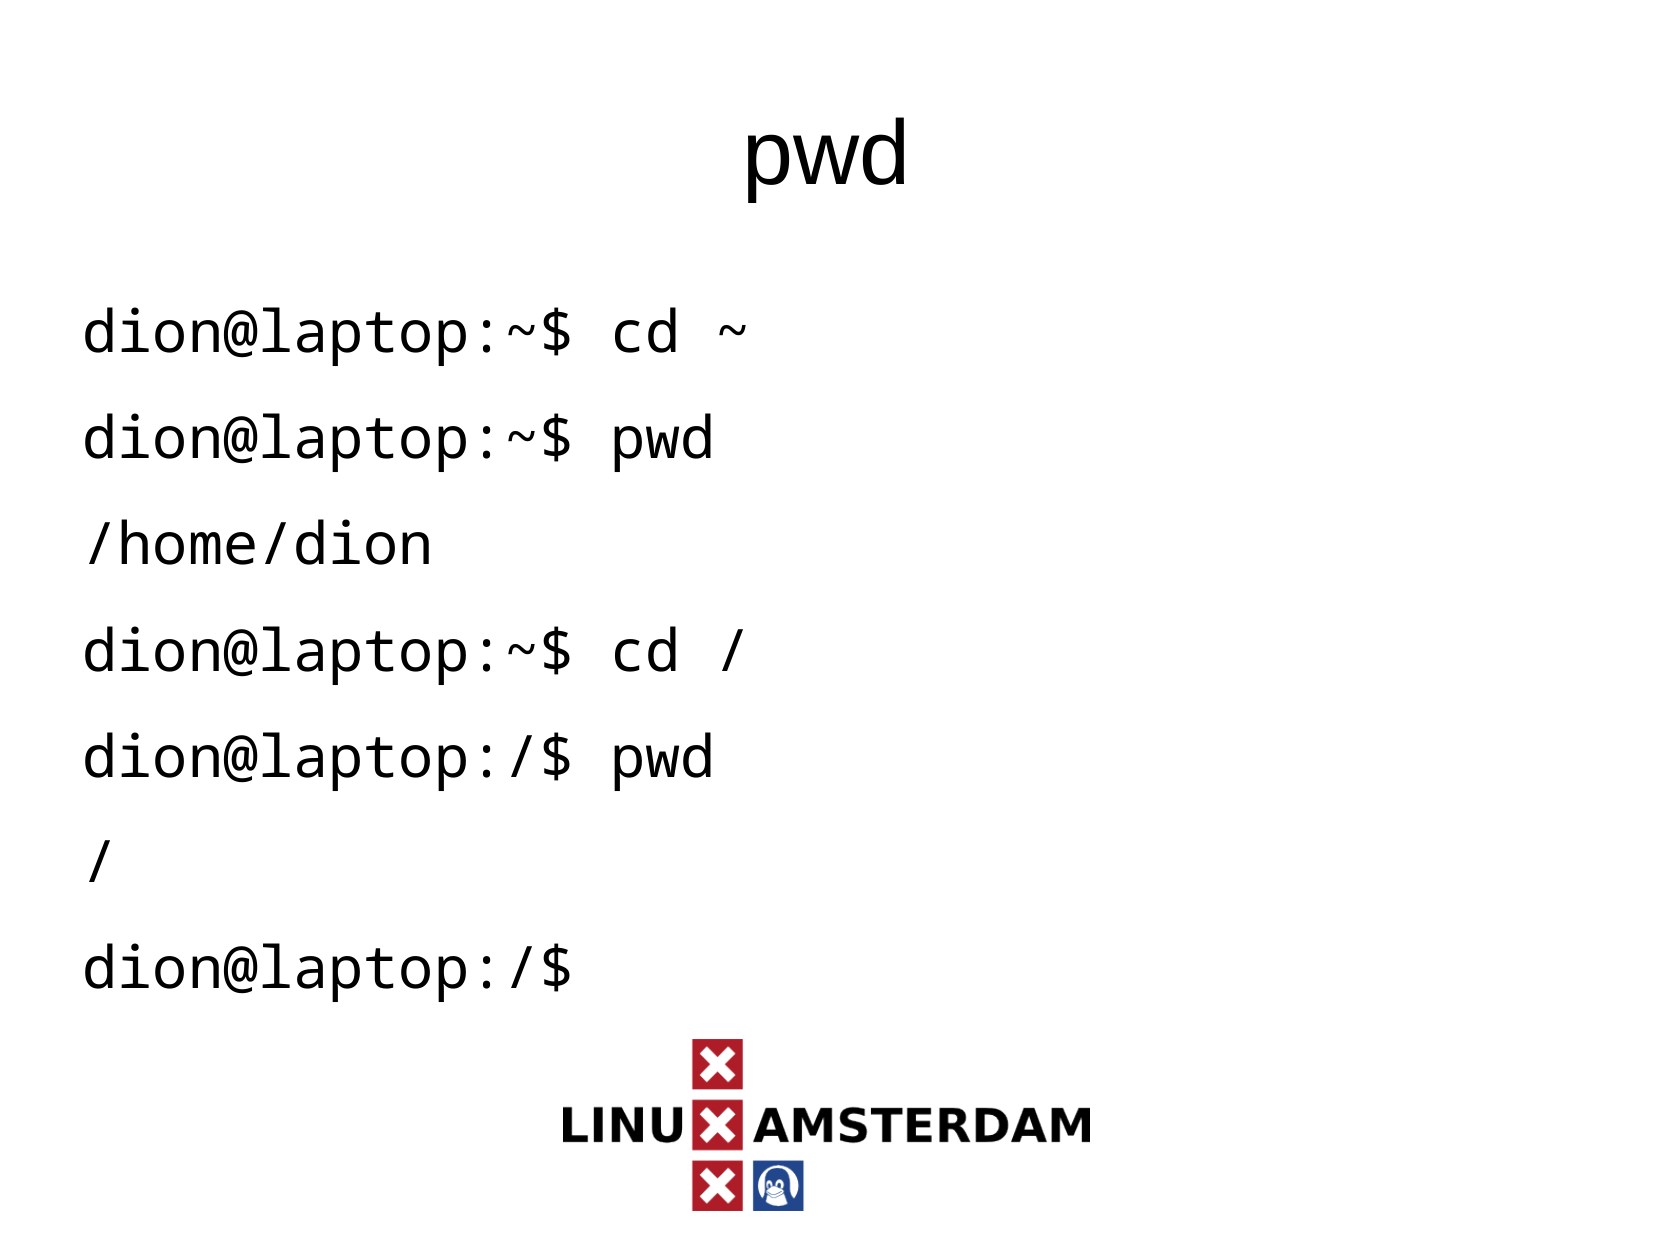

# pwd
dion@laptop:~$ cd ~
dion@laptop:~$ pwd
/home/dion
dion@laptop:~$ cd /
dion@laptop:/$ pwd
/
dion@laptop:/$